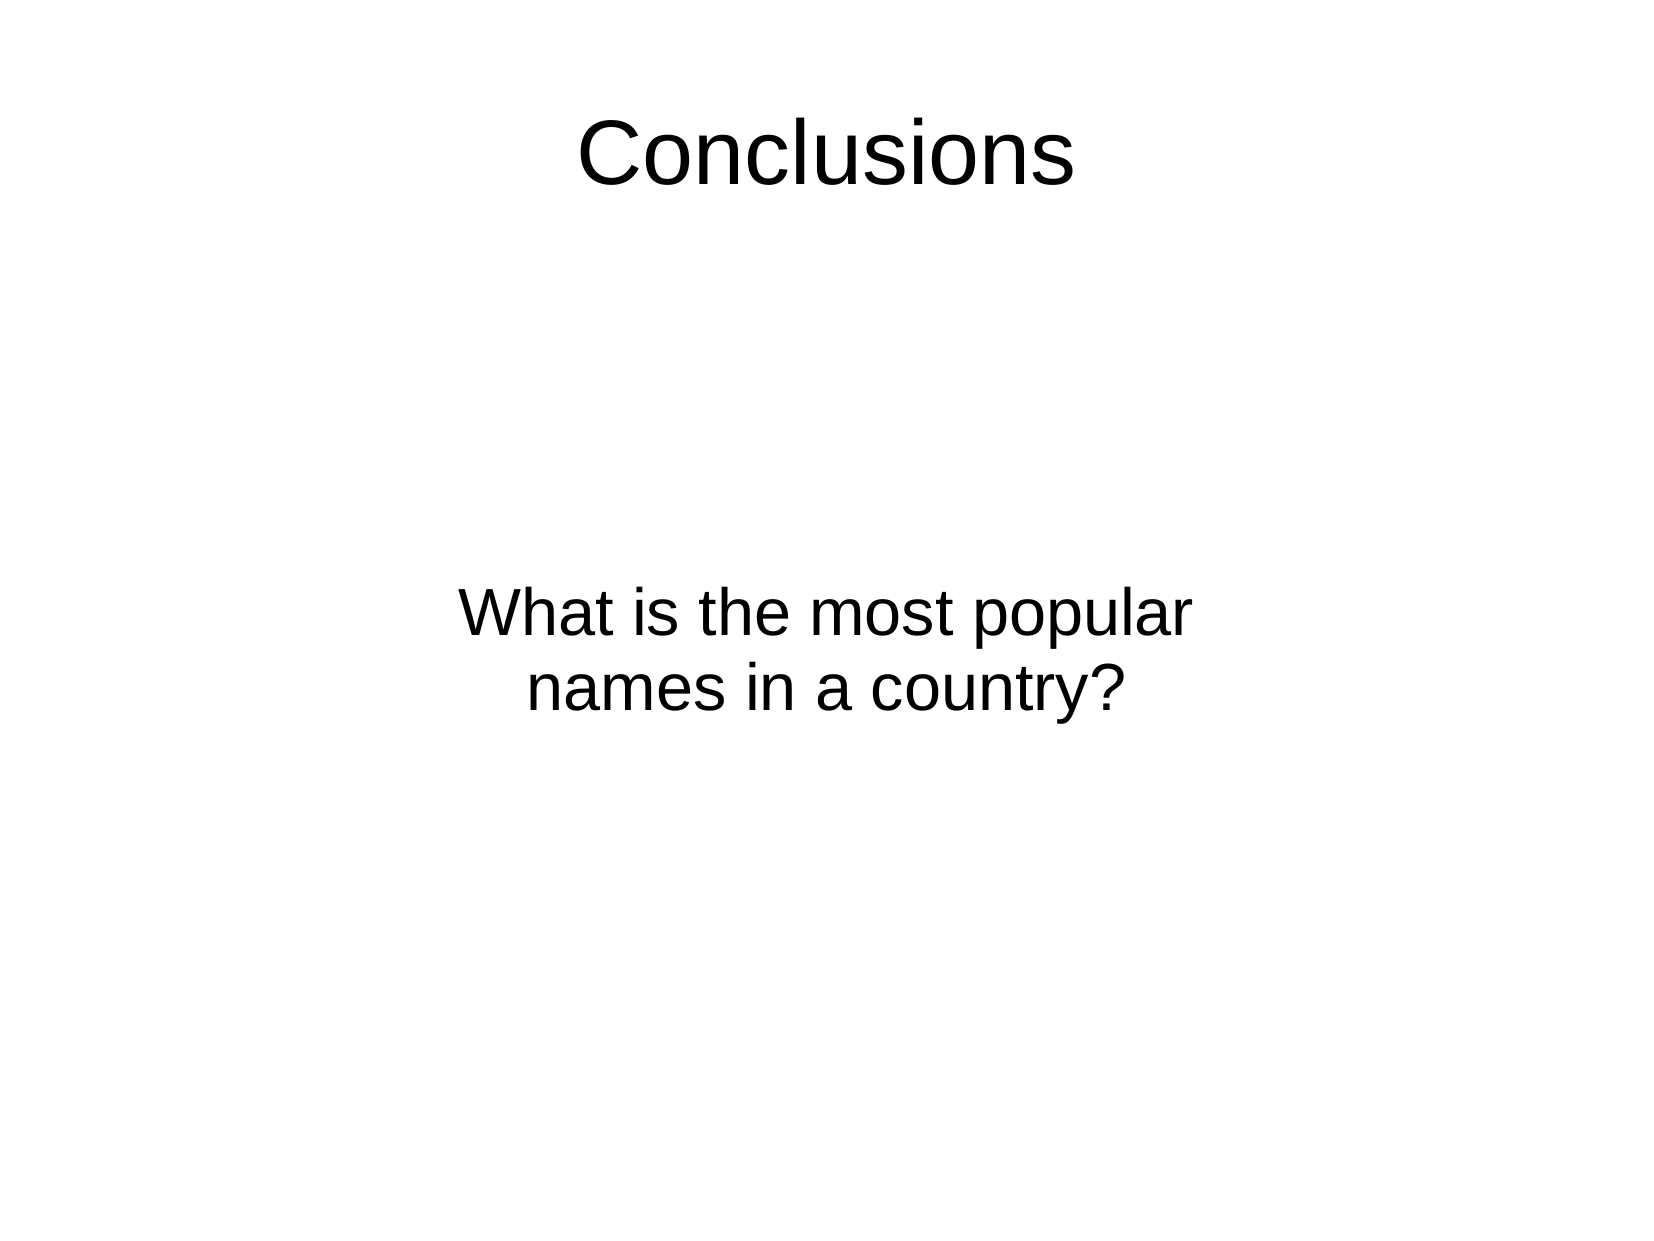

# Conclusions
What is the most popular
names in a country?